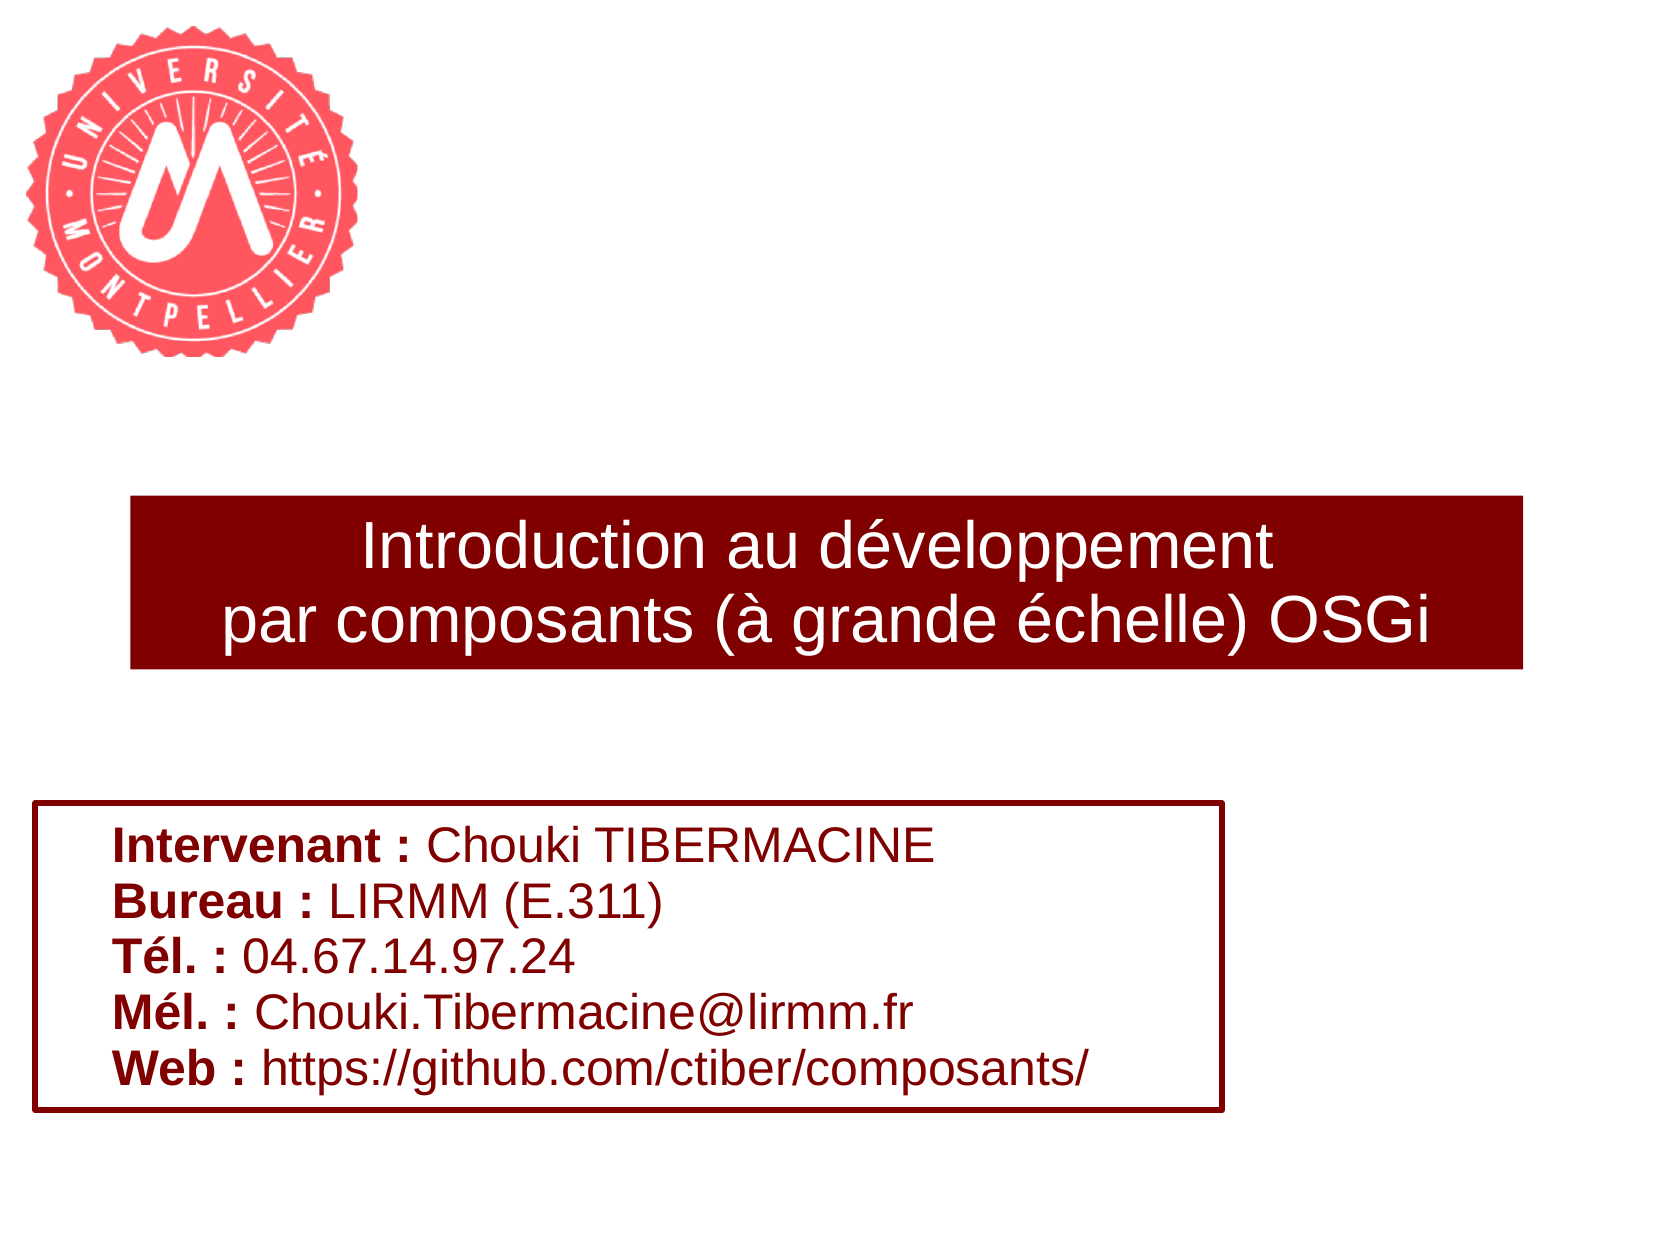

Introduction au développement
par composants (à grande échelle) OSGi
Intervenant : Chouki TIBERMACINE
Bureau : LIRMM (E.311)
Tél. : 04.67.14.97.24
Mél. : Chouki.Tibermacine@lirmm.fr
Web : https://github.com/ctiber/composants/